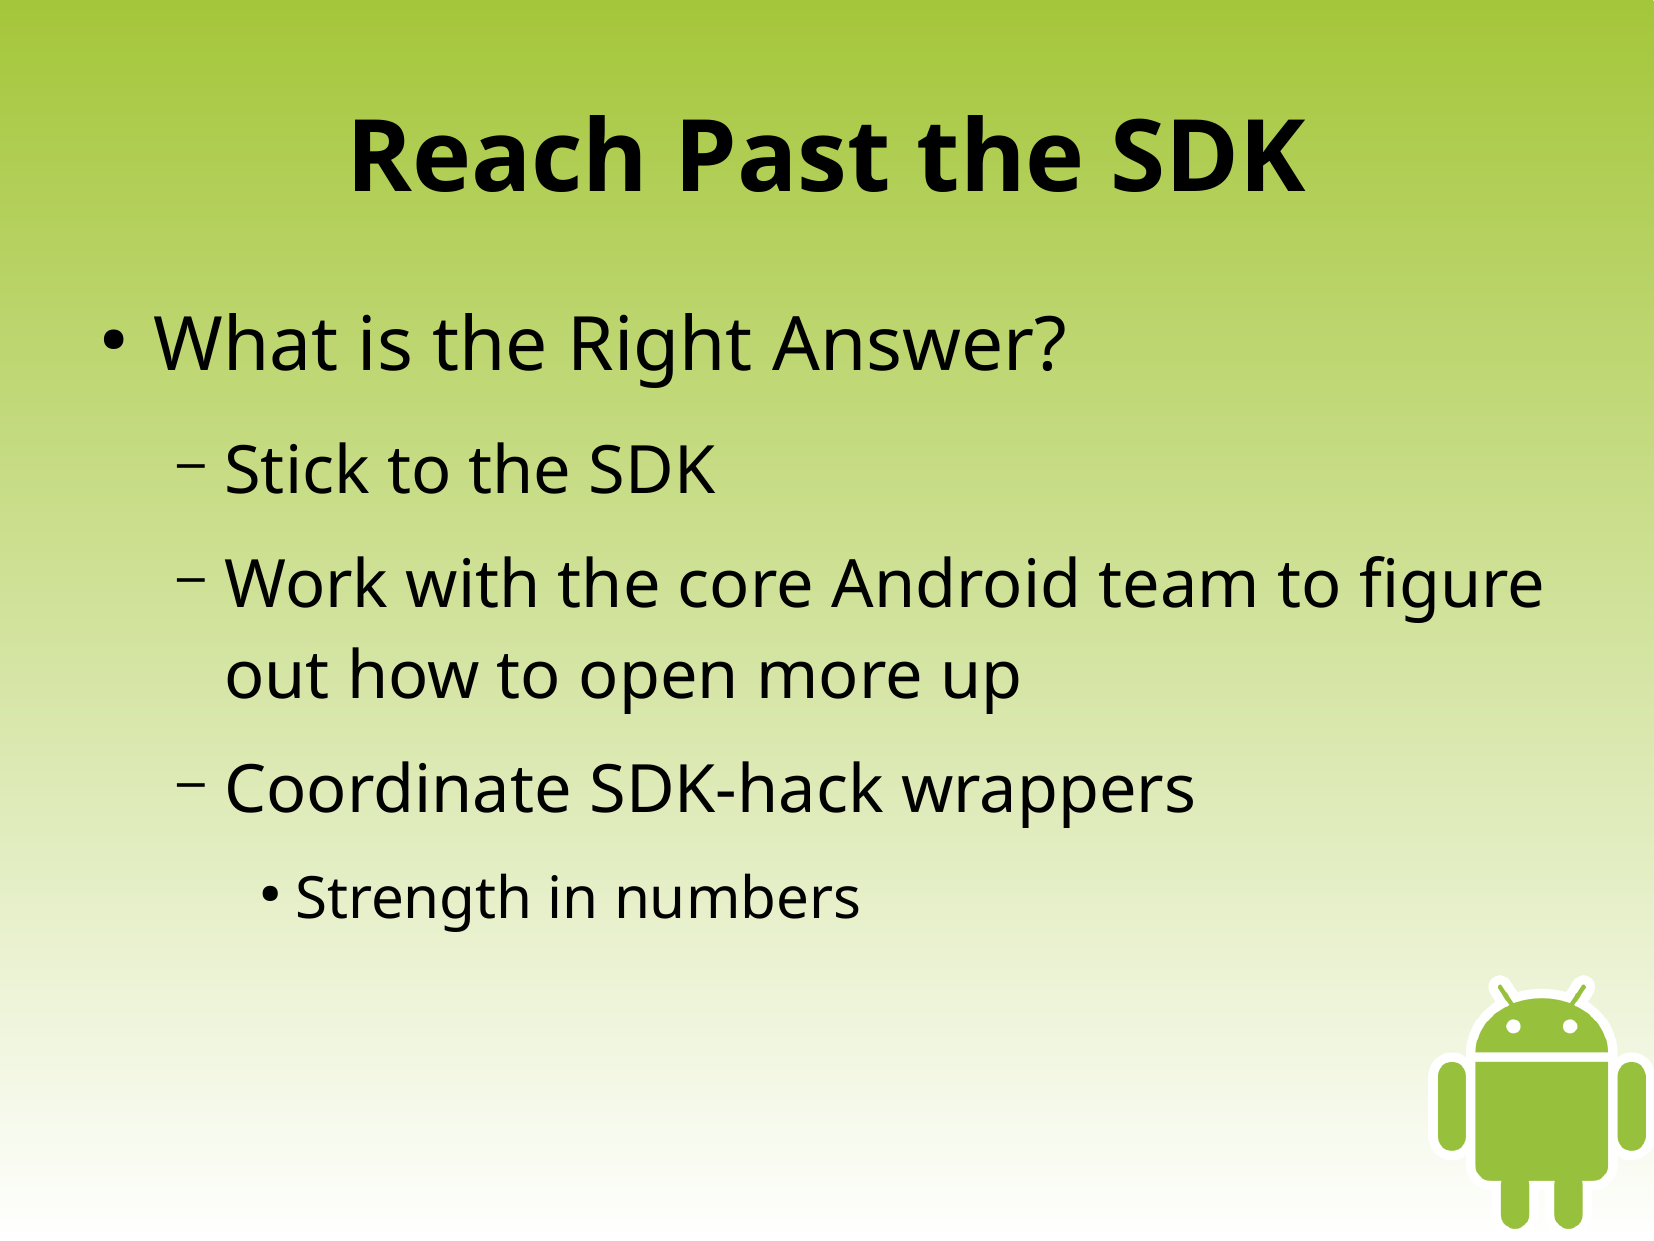

# Reach Past the SDK
What is the Right Answer?
Stick to the SDK
Work with the core Android team to figure out how to open more up
Coordinate SDK-hack wrappers
Strength in numbers